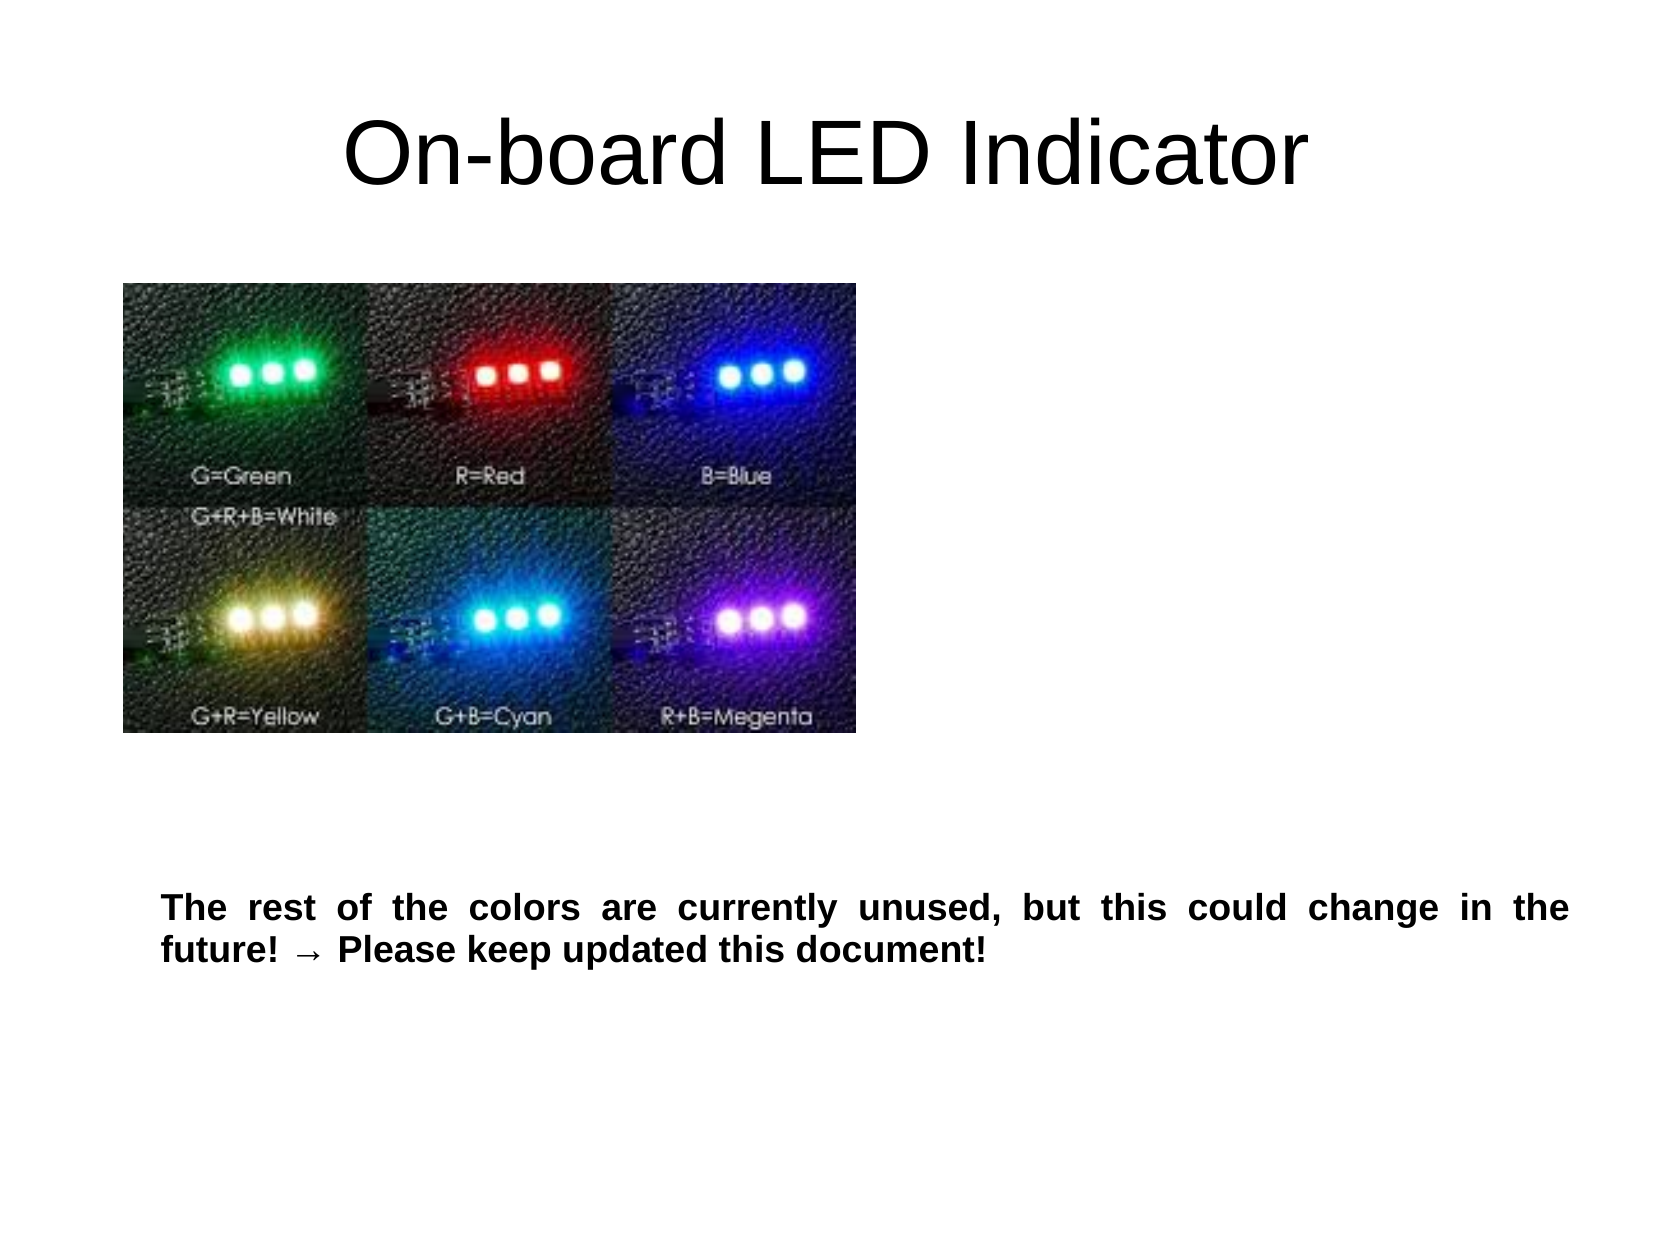

# On-board LED Indicator
The rest of the colors are currently unused, but this could change in the future! → Please keep updated this document!